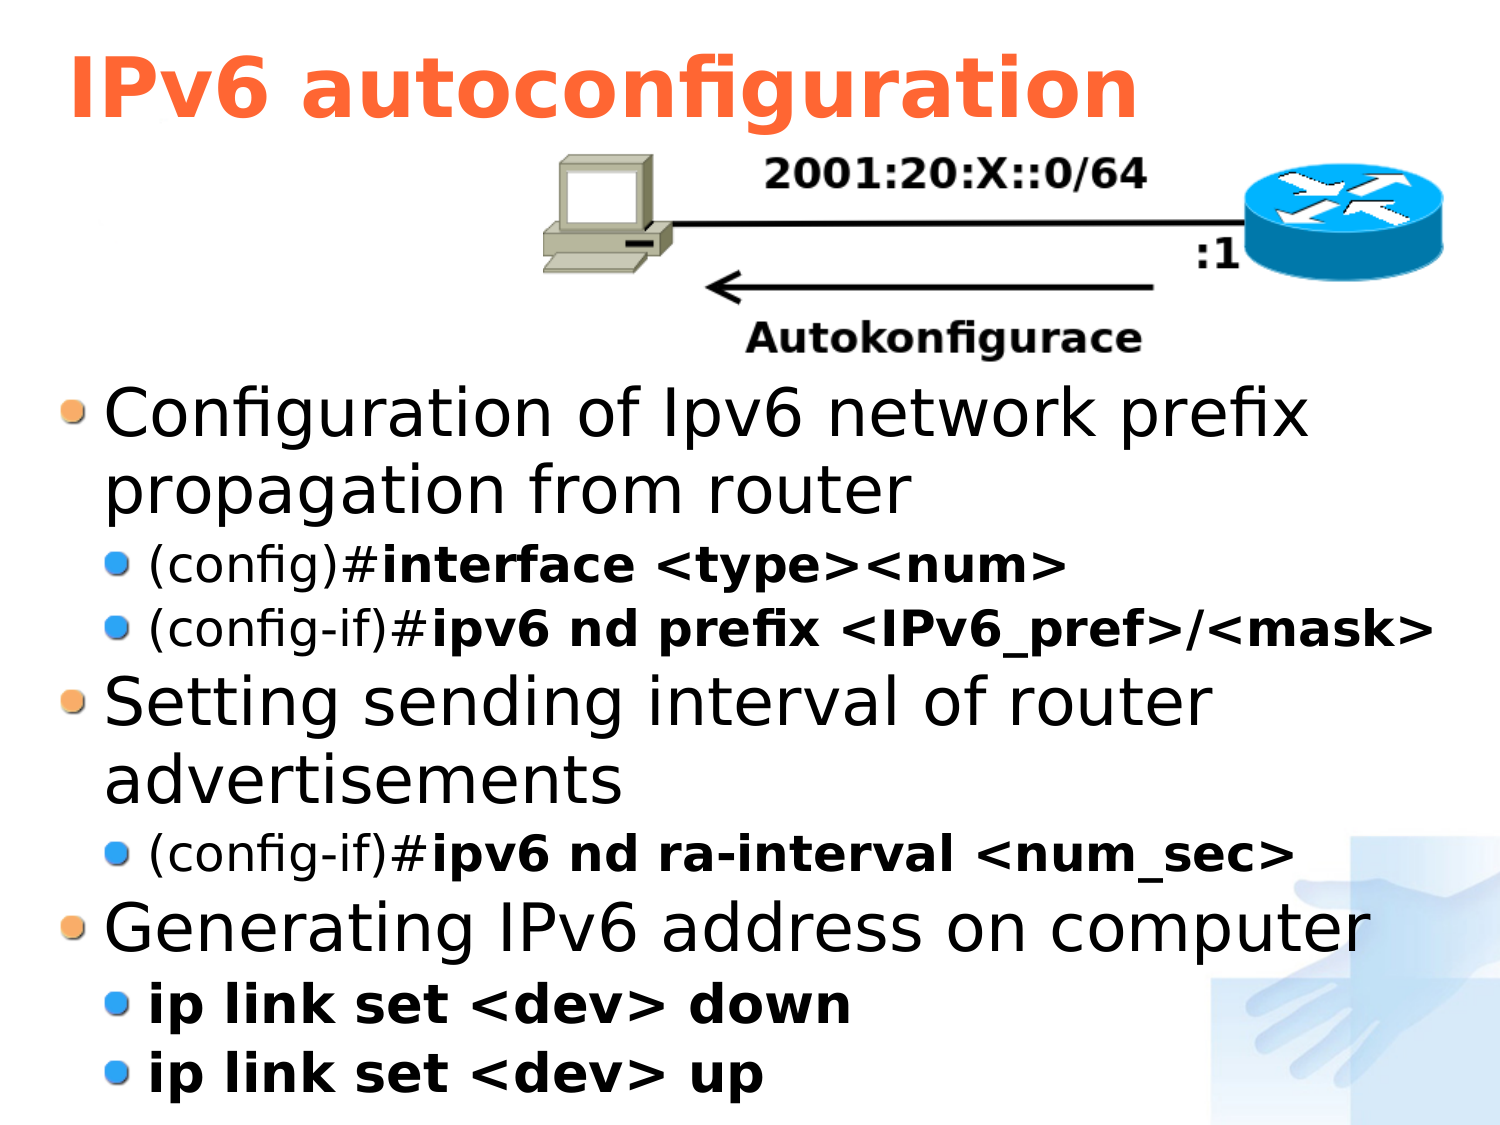

# IPv6 autoconfiguration
Configuration of Ipv6 network prefix propagation from router
(config)#interface <type><num>
(config-if)#ipv6 nd prefix <IPv6_pref>/<mask>
Setting sending interval of router advertisements
(config-if)#ipv6 nd ra-interval <num_sec>
Generating IPv6 address on computer
ip link set <dev> down
ip link set <dev> up